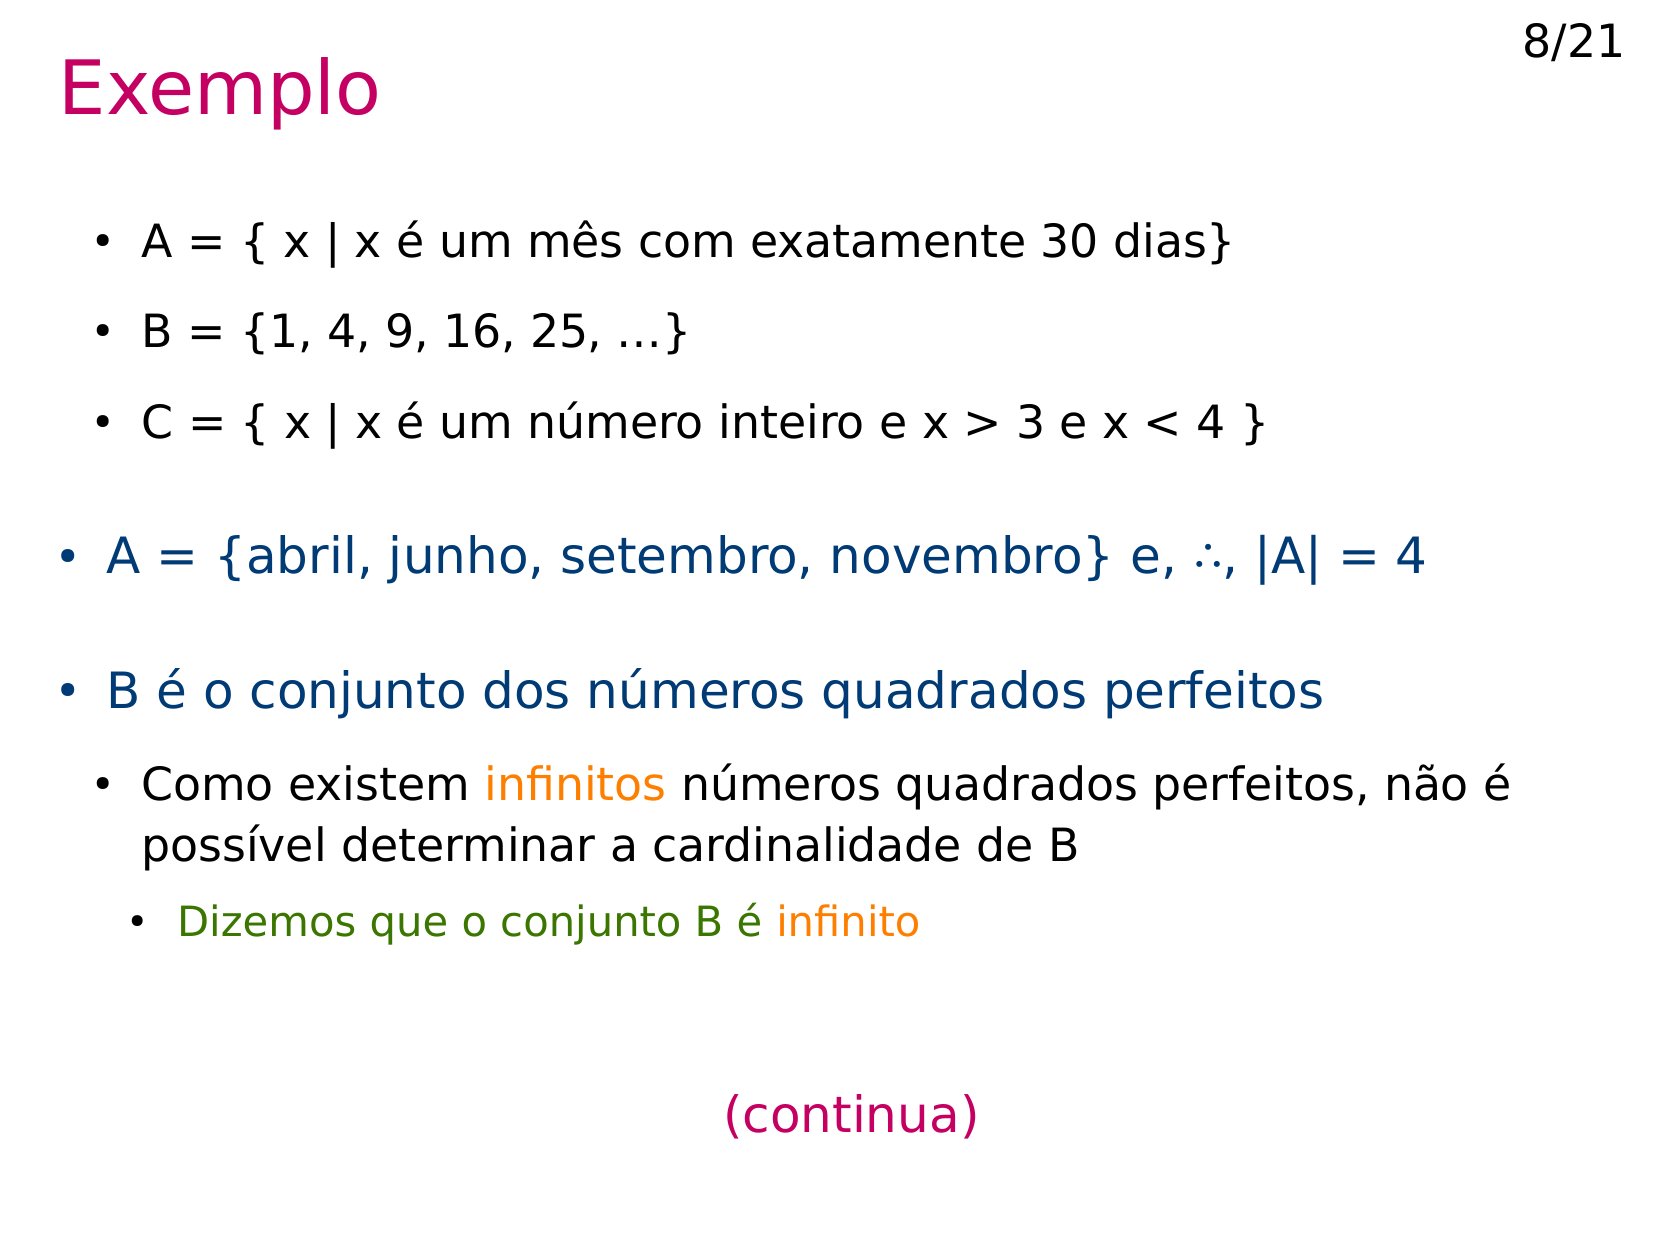

8
# Exemplo
A = { x | x é um mês com exatamente 30 dias}
B = {1, 4, 9, 16, 25, …}
C = { x | x é um número inteiro e x > 3 e x < 4 }
A = {abril, junho, setembro, novembro} e, ∴, |A| = 4
B é o conjunto dos números quadrados perfeitos
Como existem infinitos números quadrados perfeitos, não é possível determinar a cardinalidade de B
Dizemos que o conjunto B é infinito
(continua)